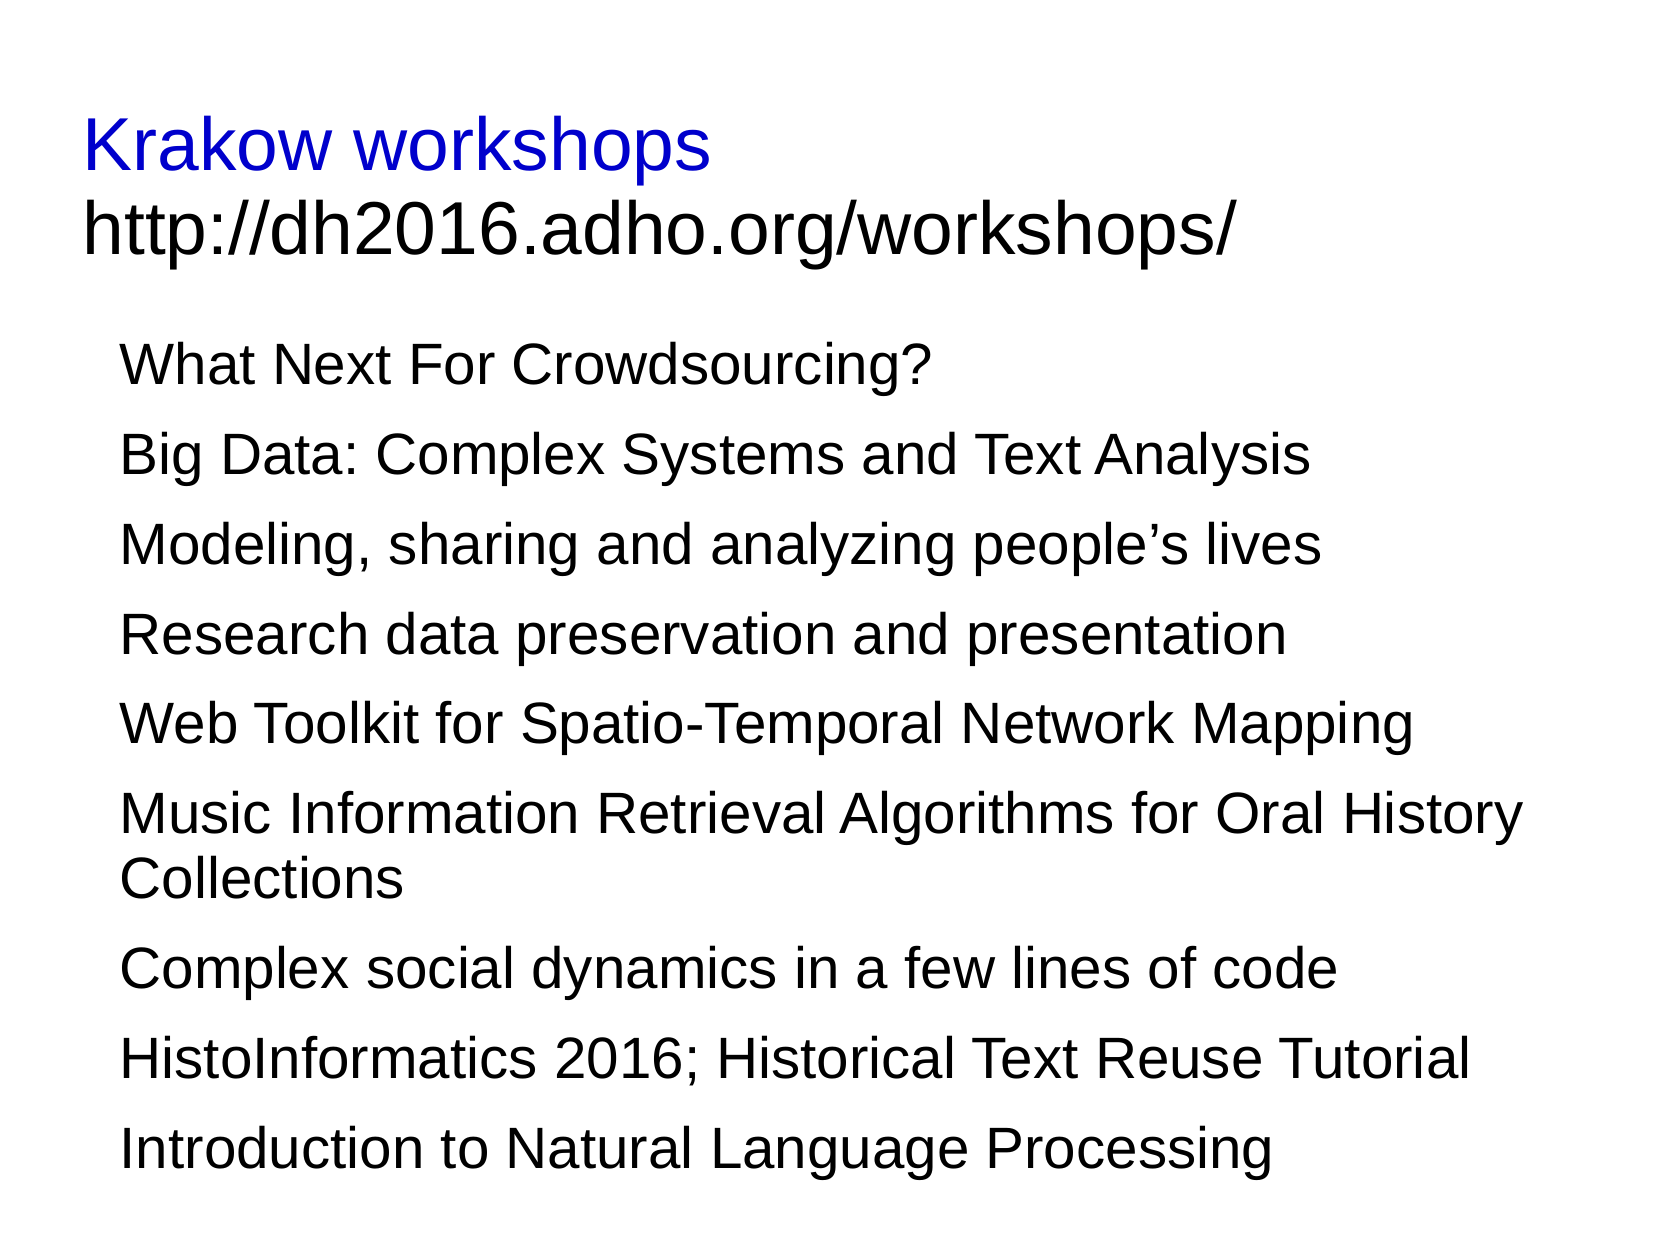

# Krakow workshops http://dh2016.adho.org/workshops/
What Next For Crowdsourcing?
Big Data: Complex Systems and Text Analysis
Modeling, sharing and analyzing people’s lives
Research data preservation and presentation
Web Toolkit for Spatio-Temporal Network Mapping
Music Information Retrieval Algorithms for Oral History Collections
Complex social dynamics in a few lines of code
HistoInformatics 2016; Historical Text Reuse Tutorial
Introduction to Natural Language Processing